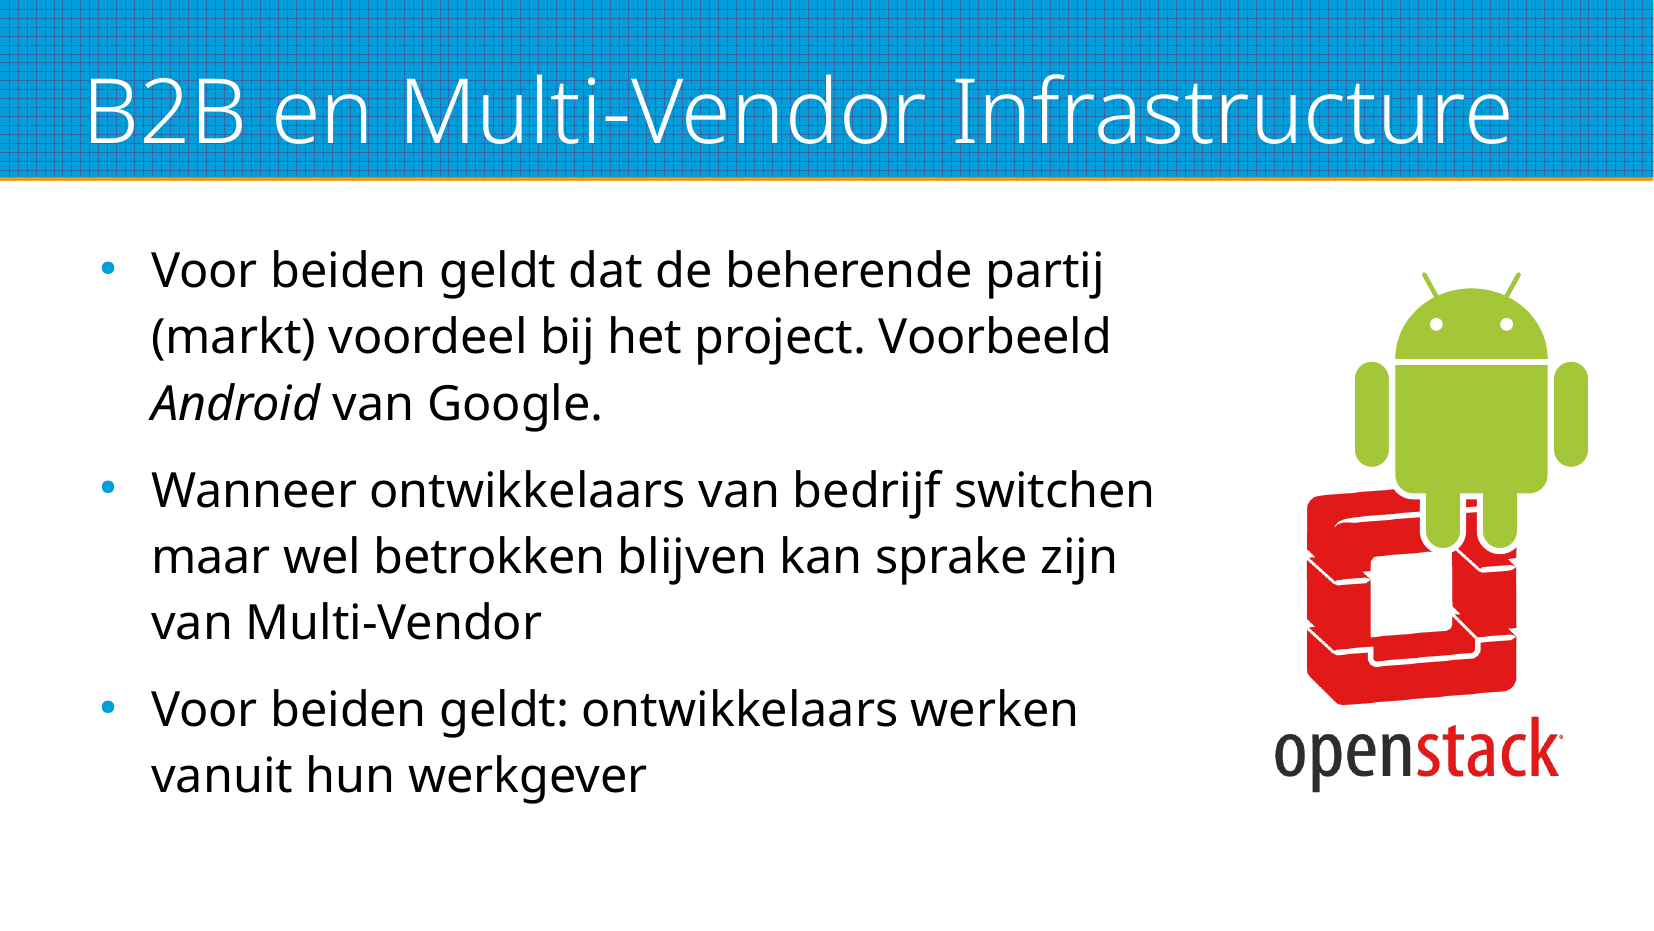

# B2B en Multi-Vendor Infrastructure
Voor beiden geldt dat de beherende partij (markt) voordeel bij het project. Voorbeeld Android van Google.
Wanneer ontwikkelaars van bedrijf switchen maar wel betrokken blijven kan sprake zijn van Multi-Vendor
Voor beiden geldt: ontwikkelaars werken vanuit hun werkgever